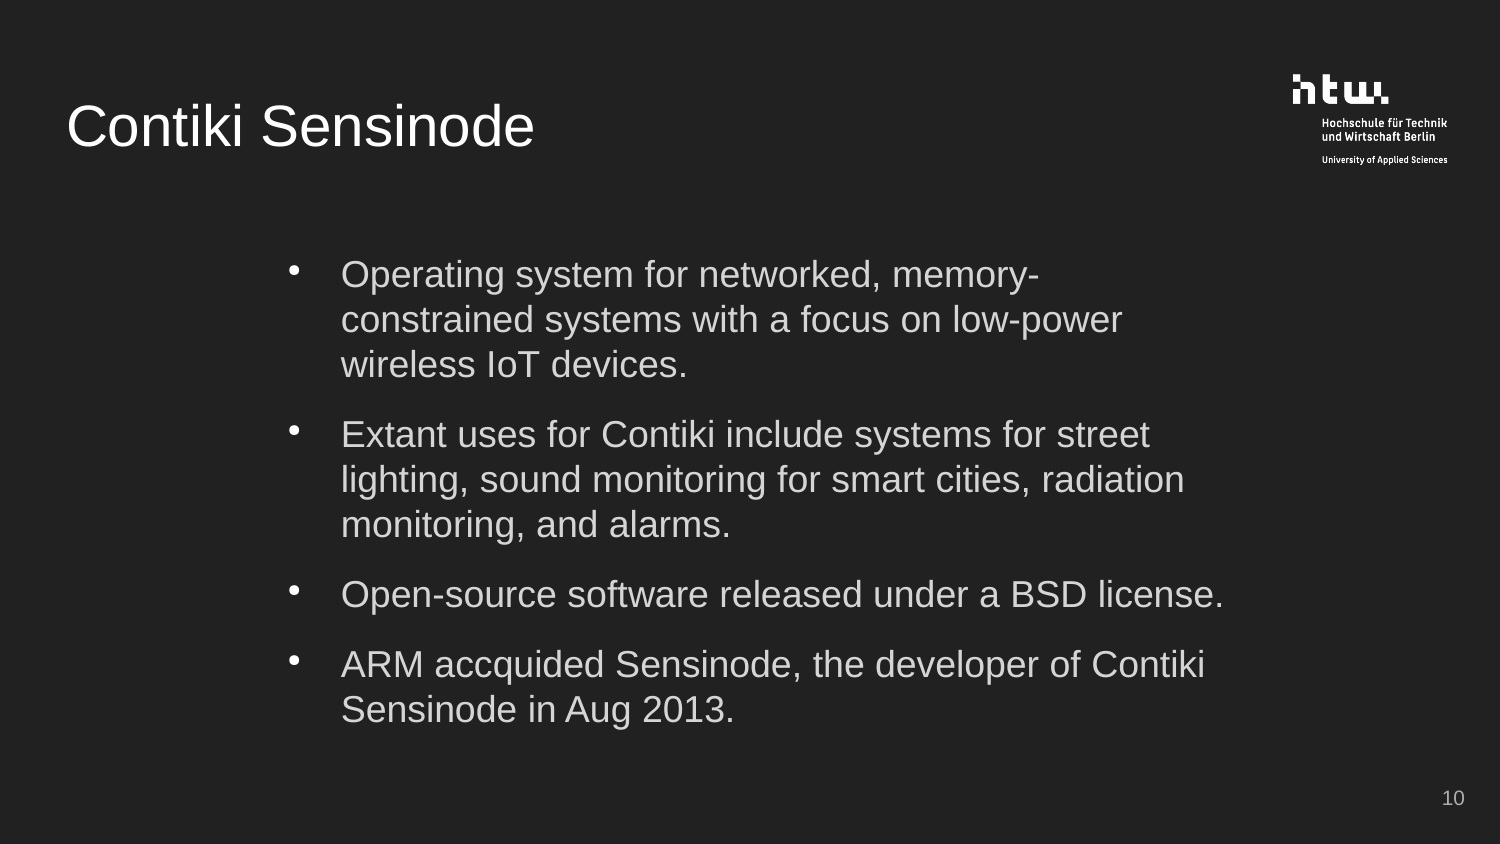

# Contiki Sensinode
Operating system for networked, memory-constrained systems with a focus on low-power wireless IoT devices.
Extant uses for Contiki include systems for street lighting, sound monitoring for smart cities, radiation monitoring, and alarms.
Open-source software released under a BSD license.
ARM accquided Sensinode, the developer of Contiki Sensinode in Aug 2013.